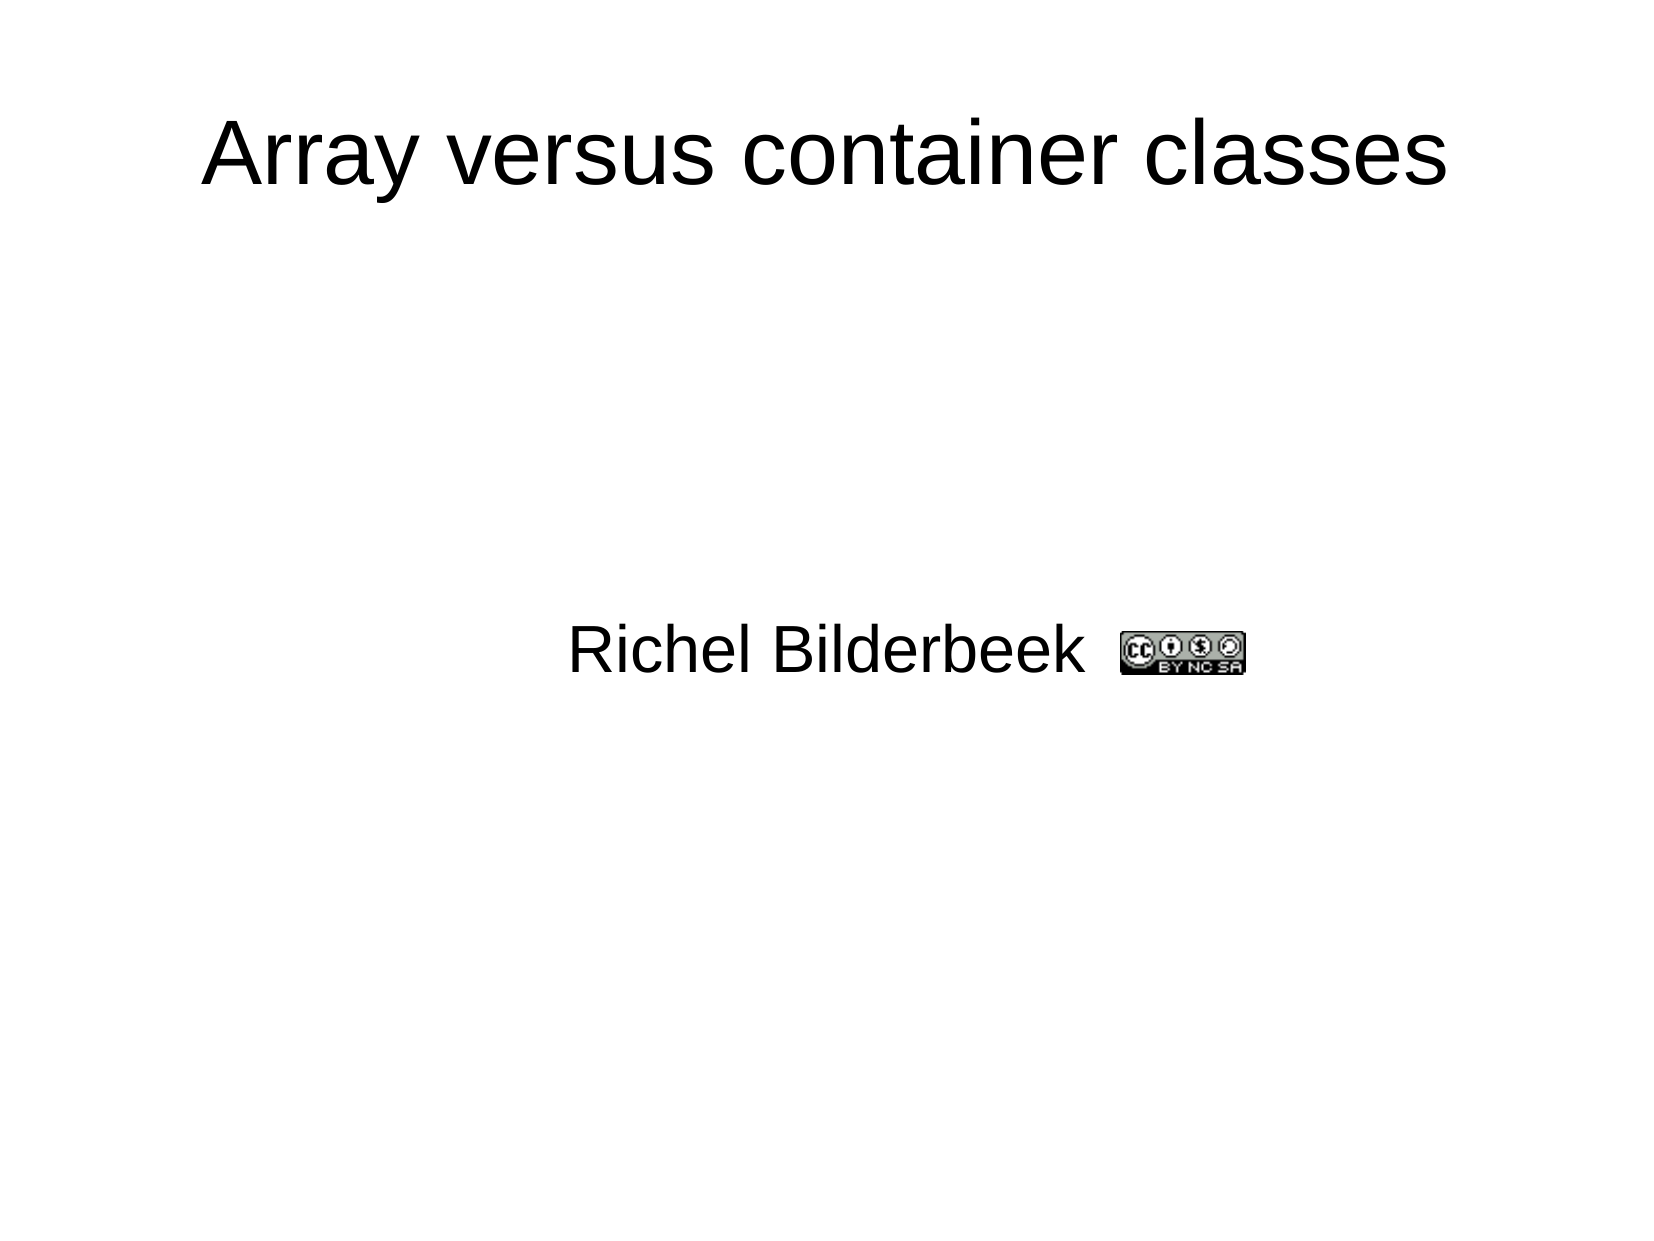

# Array versus container classes
Richel Bilderbeek